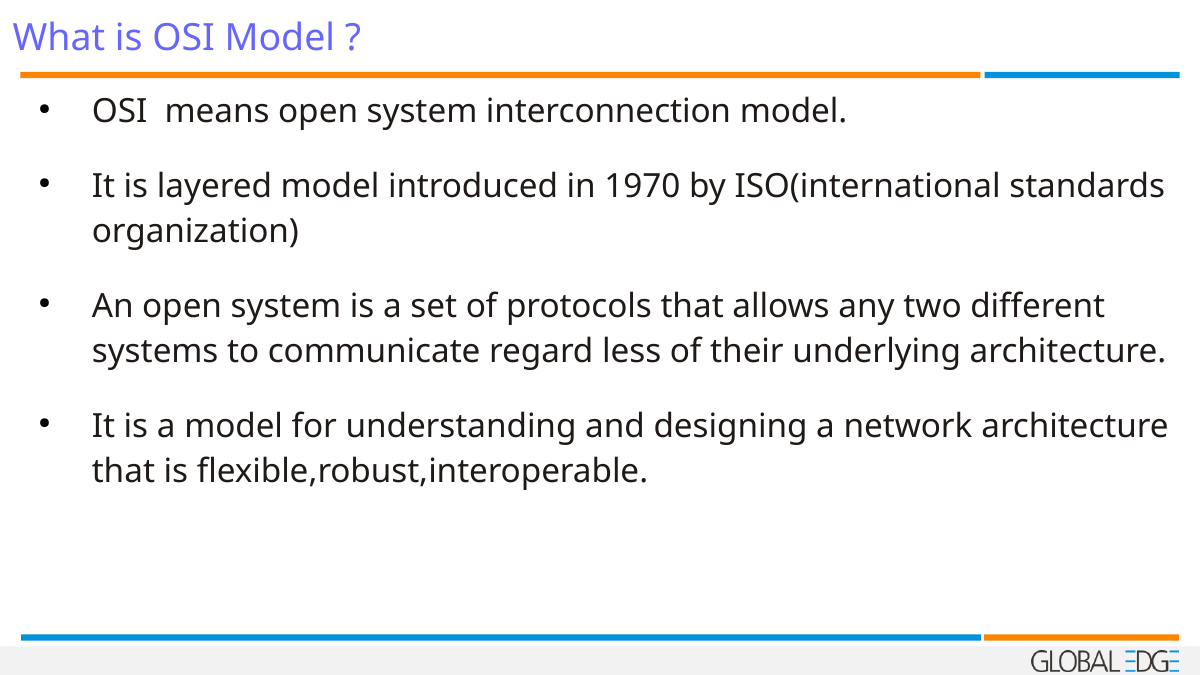

# What is OSI Model ?
OSI means open system interconnection model.
It is layered model introduced in 1970 by ISO(international standards organization)
An open system is a set of protocols that allows any two different systems to communicate regard less of their underlying architecture.
It is a model for understanding and designing a network architecture that is flexible,robust,interoperable.